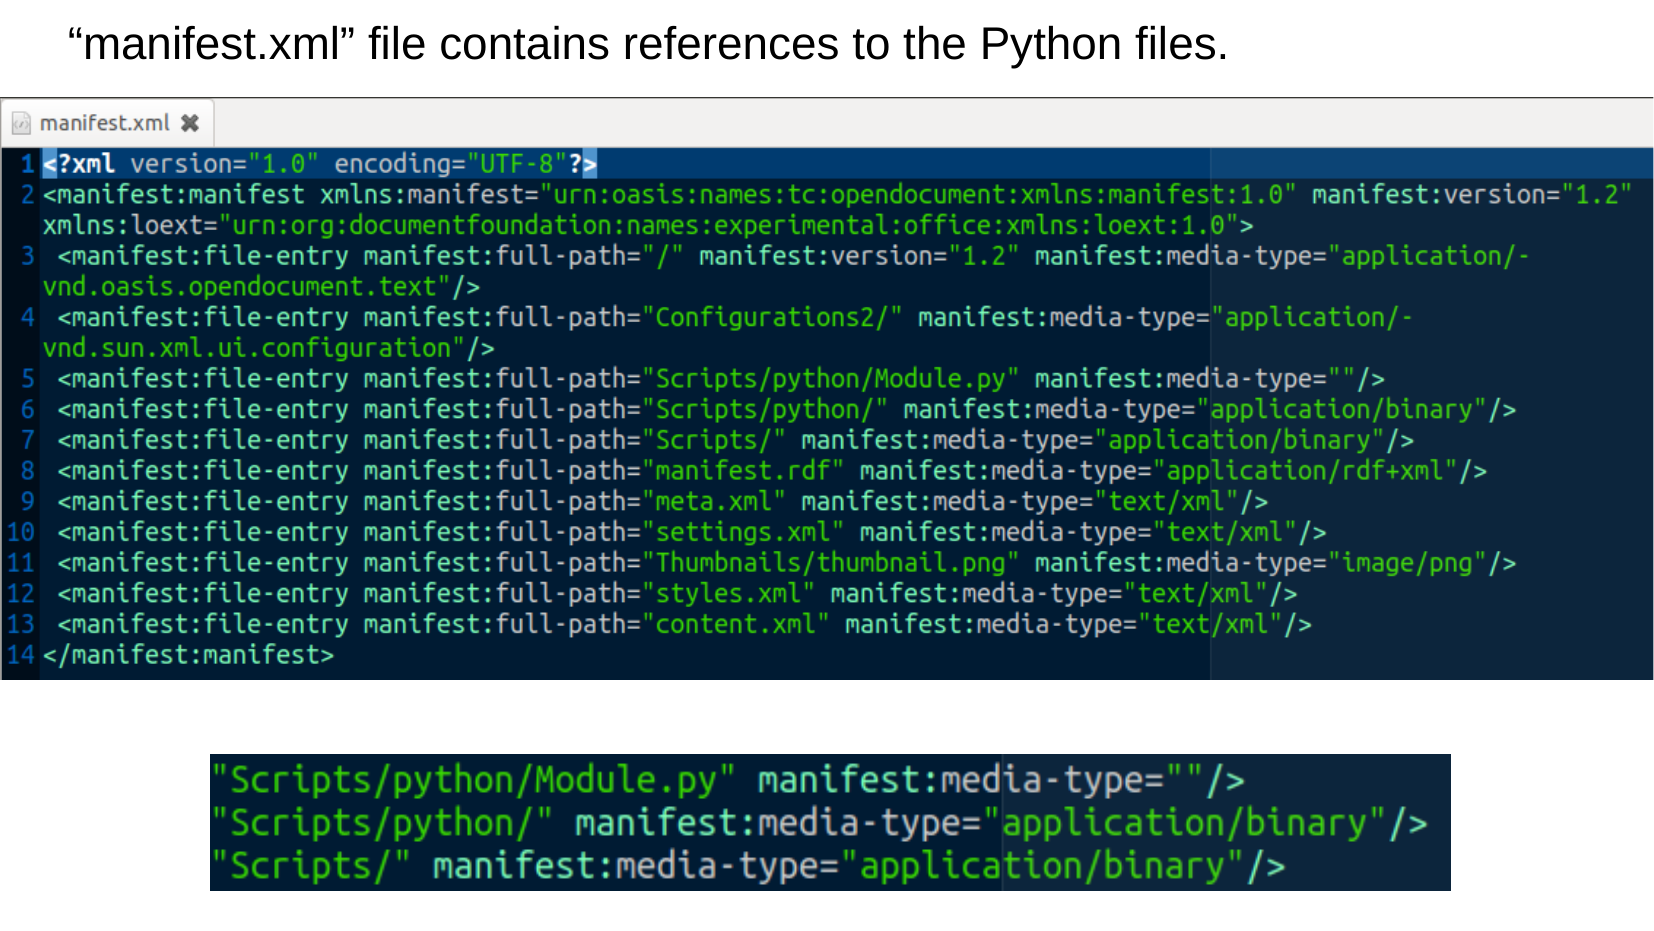

# “manifest.xml” file contains references to the Python files.